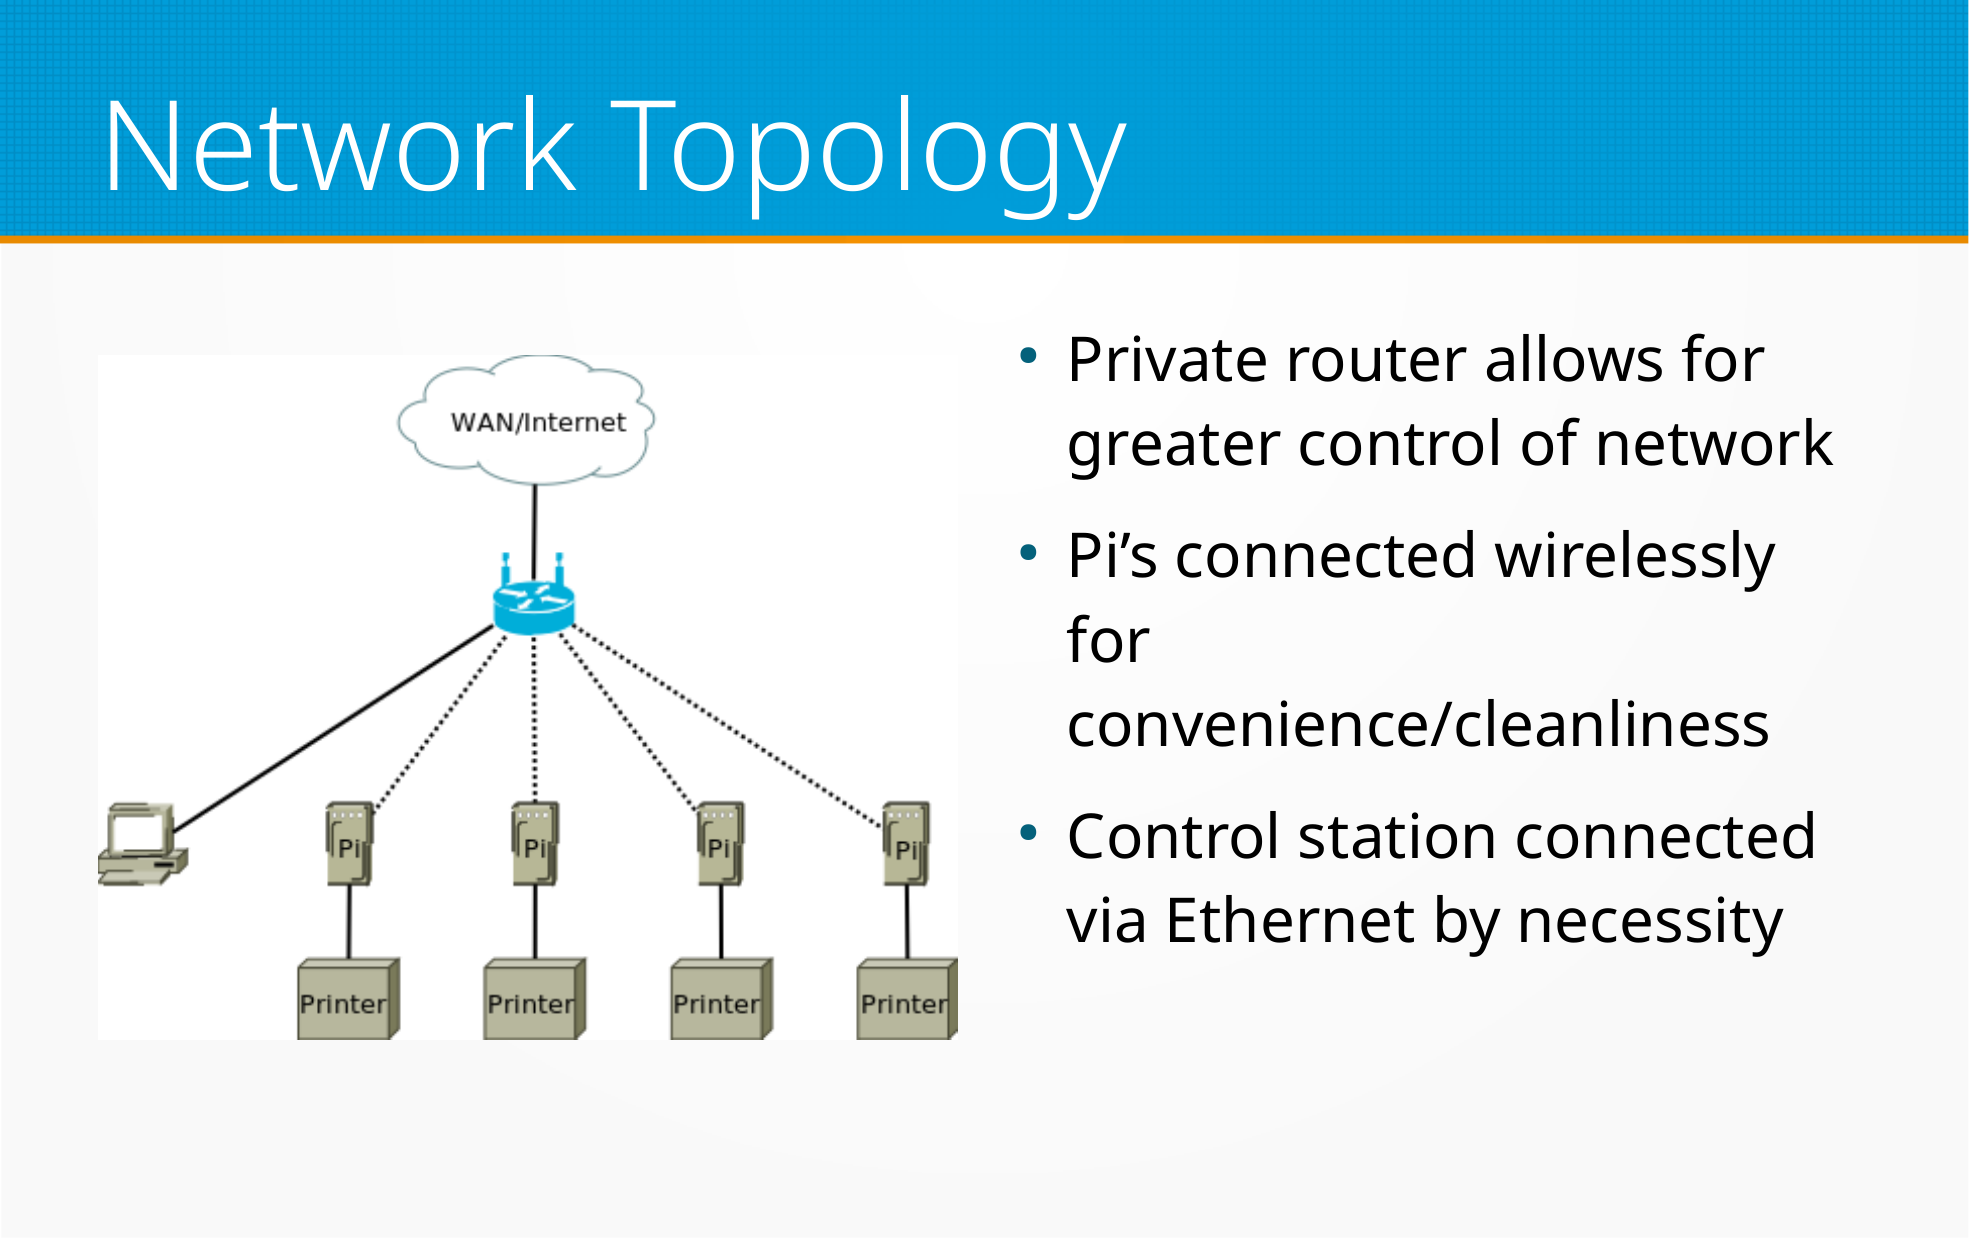

# Network Topology
Private router allows for greater control of network
Pi’s connected wirelessly for convenience/cleanliness
Control station connected via Ethernet by necessity